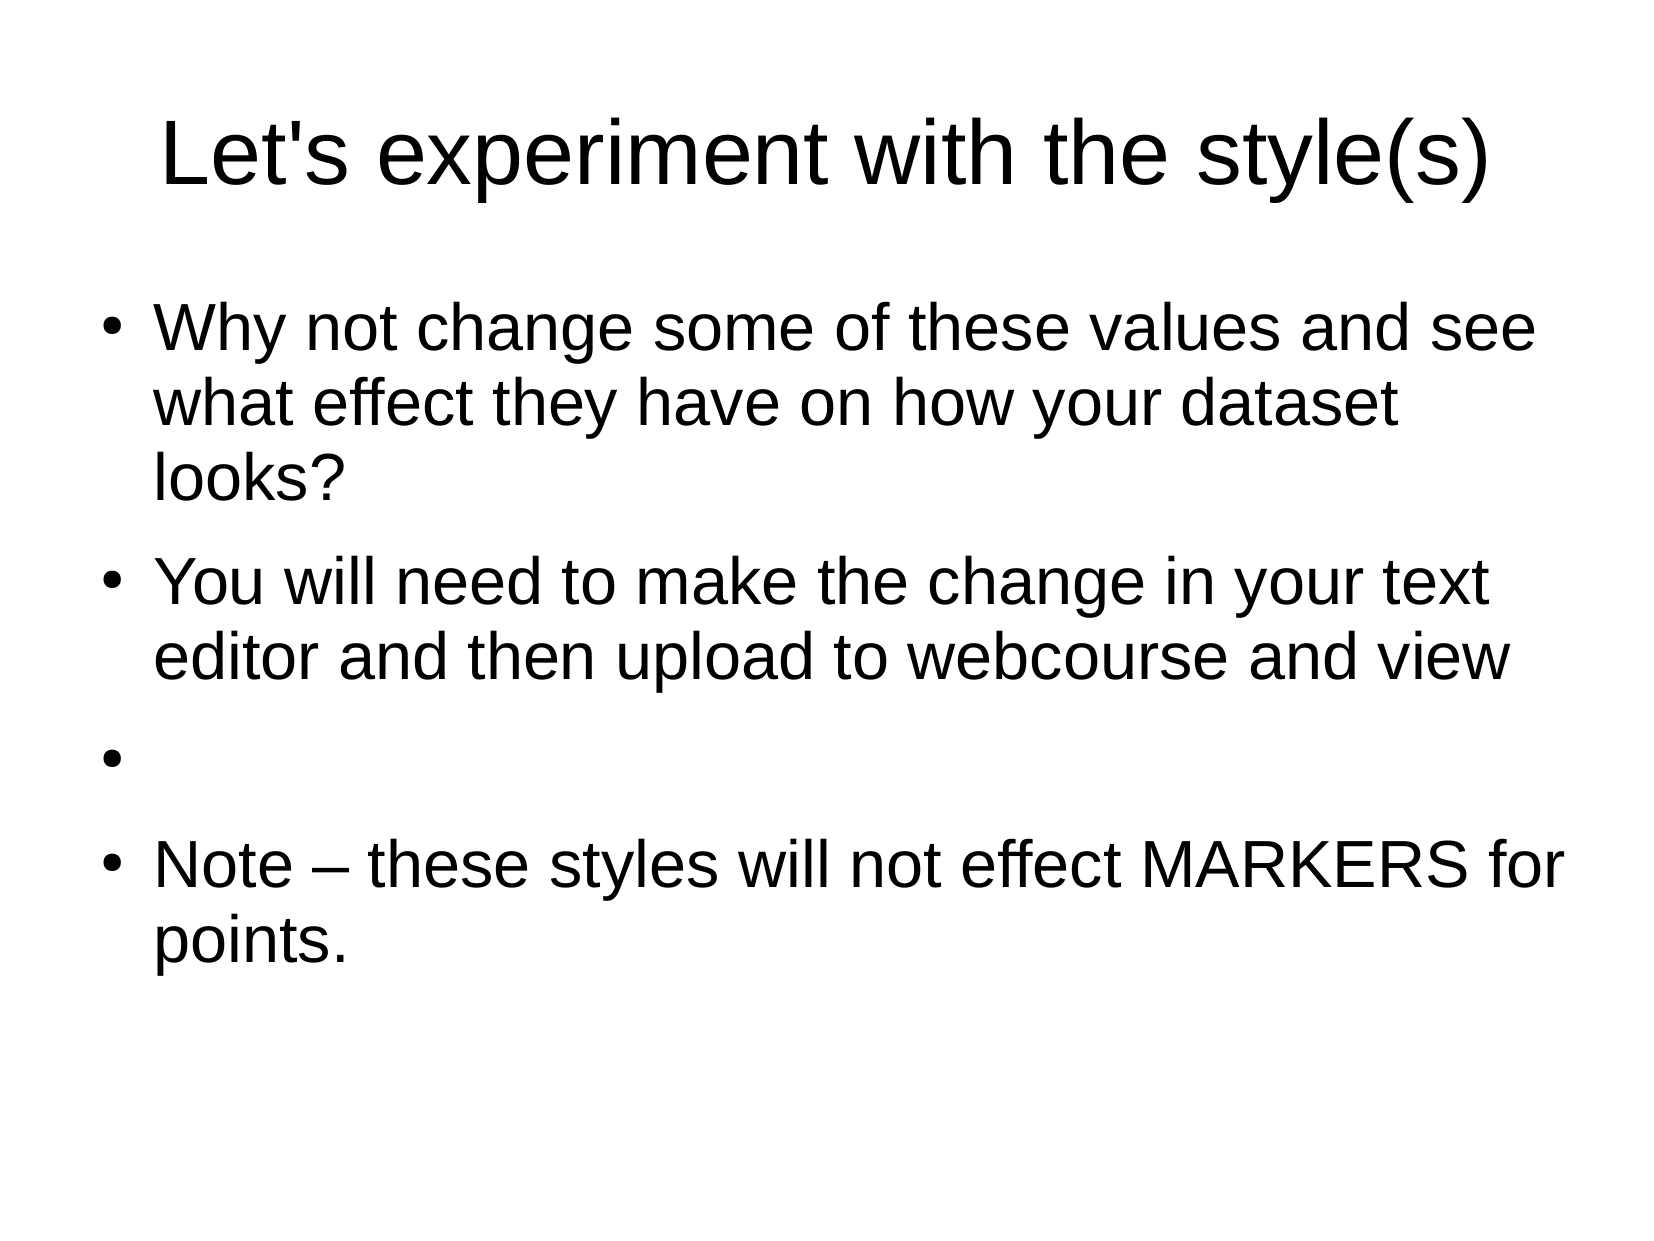

# Let's experiment with the style(s)
Why not change some of these values and see what effect they have on how your dataset looks?
You will need to make the change in your text editor and then upload to webcourse and view
Note – these styles will not effect MARKERS for points.